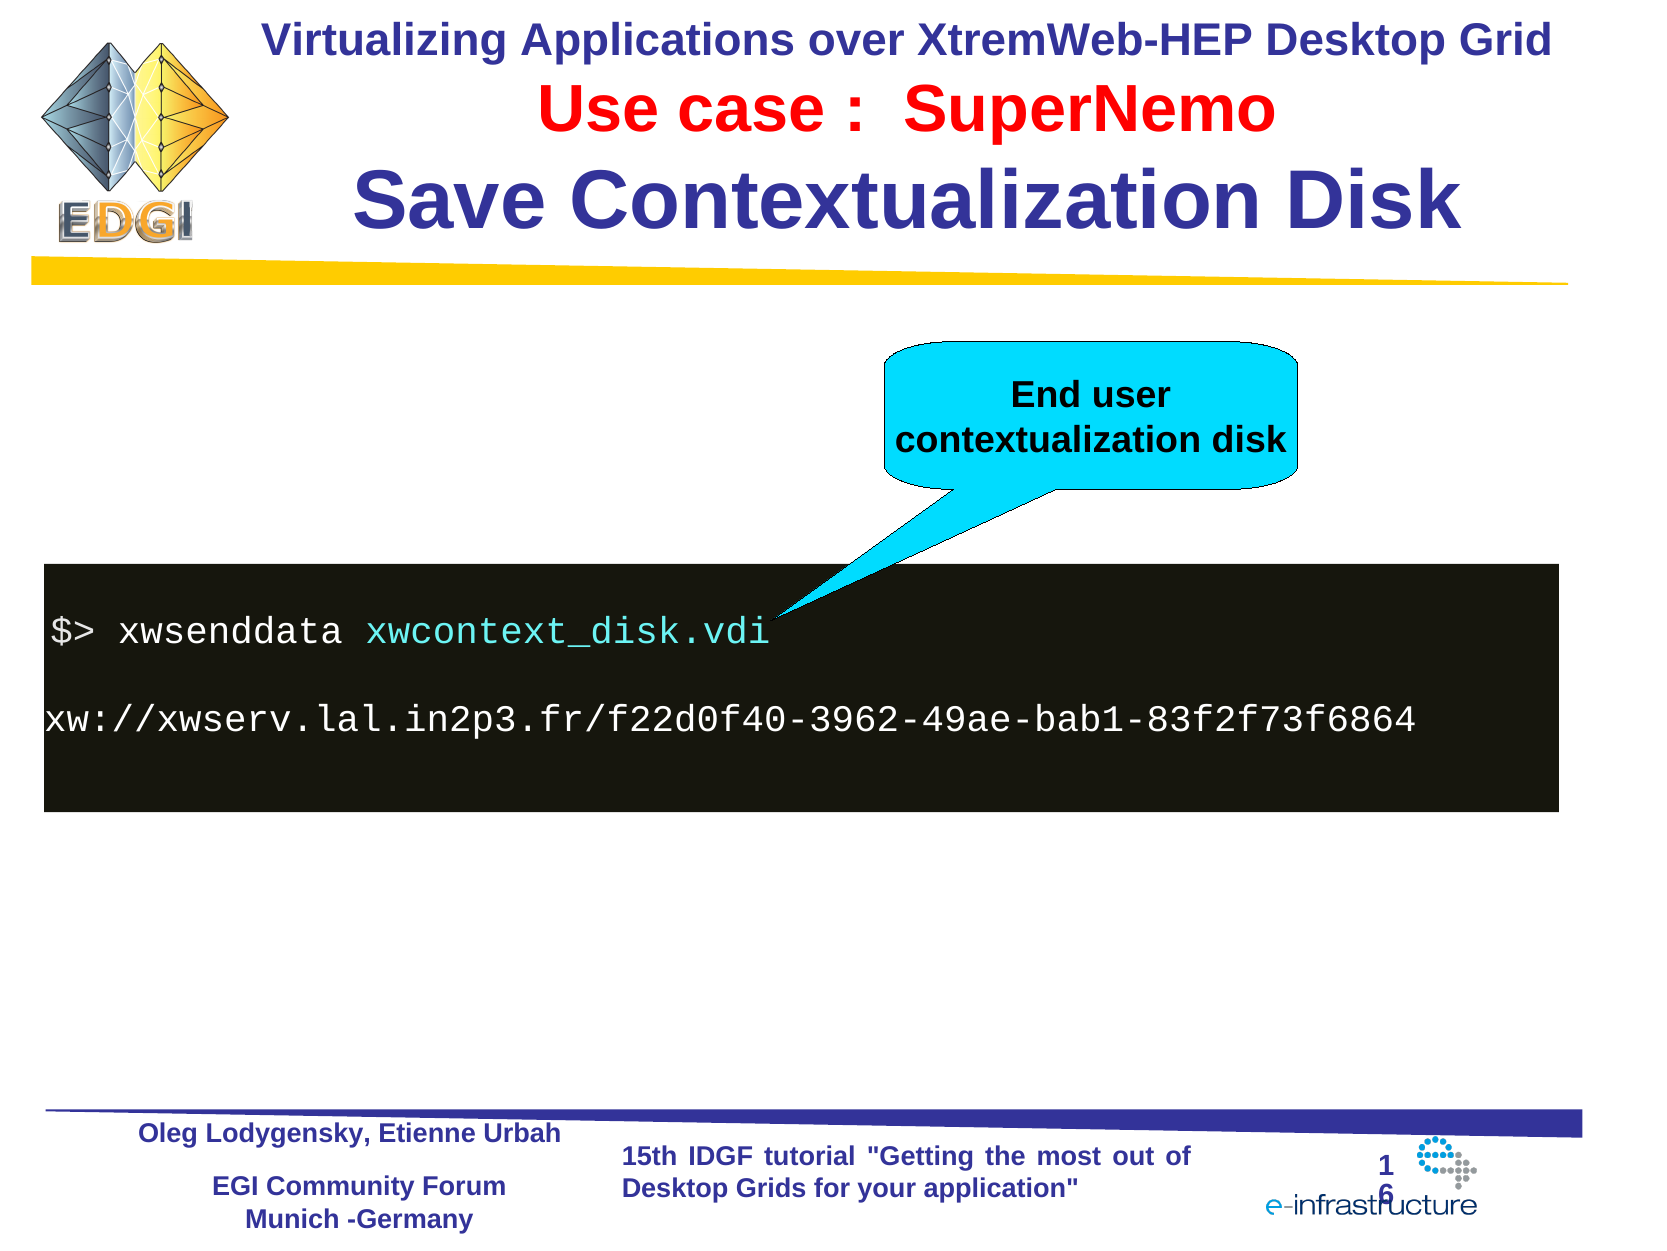

Virtualizing Applications over XtremWeb-HEP Desktop Grid
Use case : SuperNemo
Save Contextualization Disk
End user
contextualization disk
$> xwsenddata xwcontext_disk.vdi
xw://xwserv.lal.in2p3.fr/f22d0f40-3962-49ae-bab1-83f2f73f6864
16